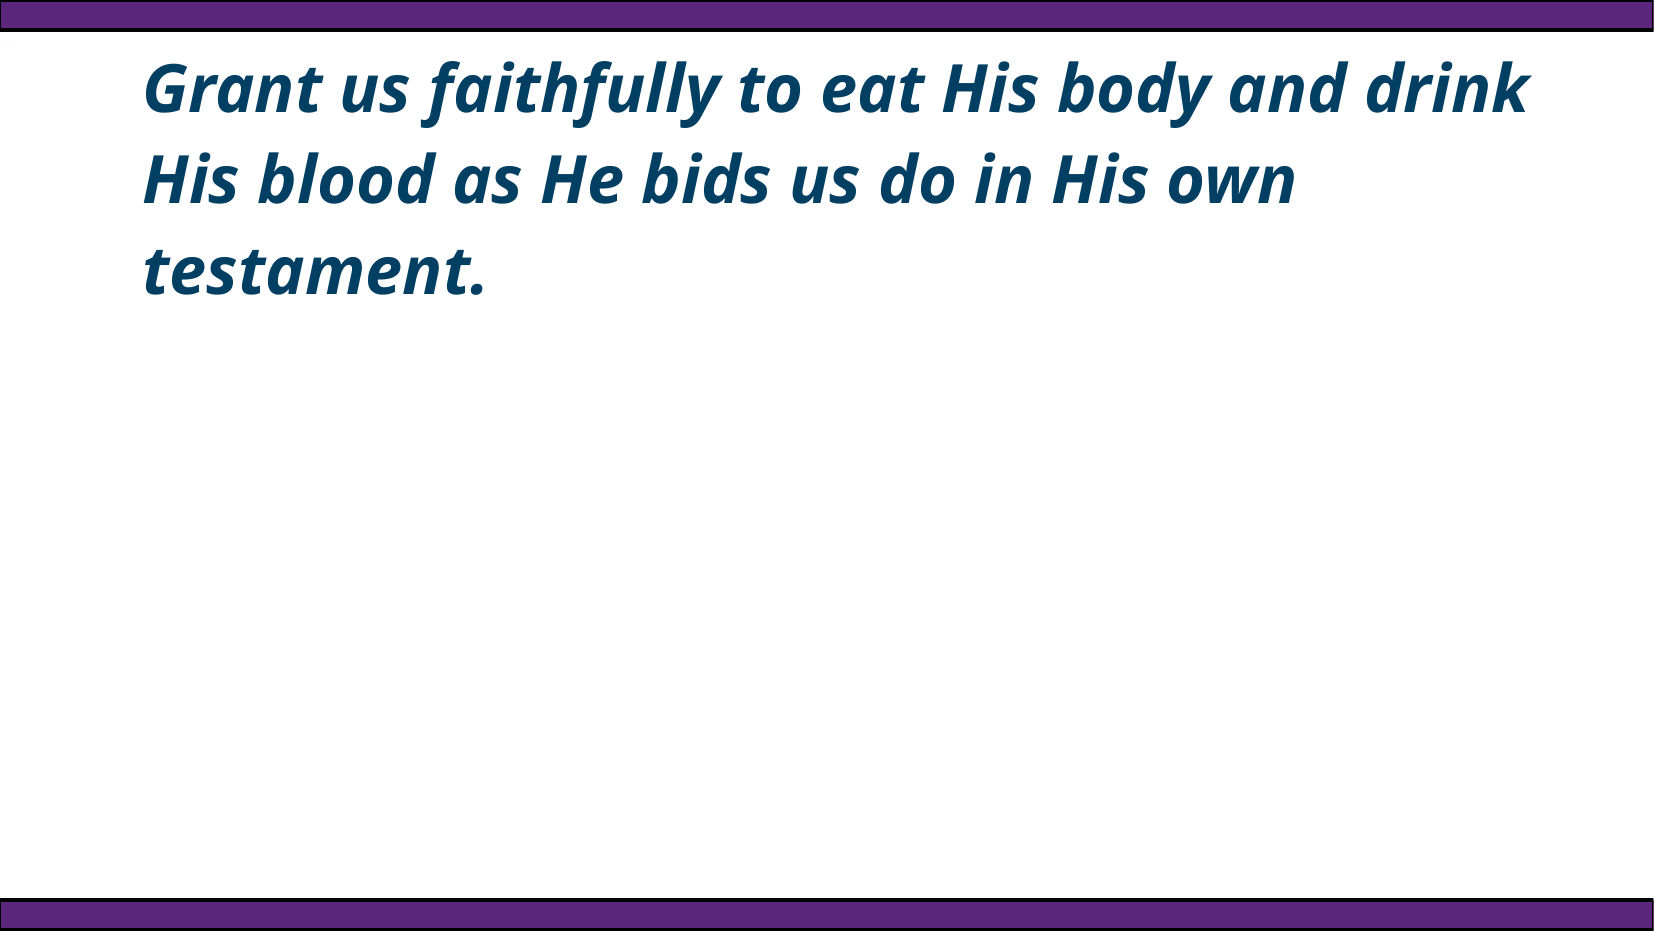

Grant us faithfully to eat His body and drink
 His blood as He bids us do in His own
 testament.